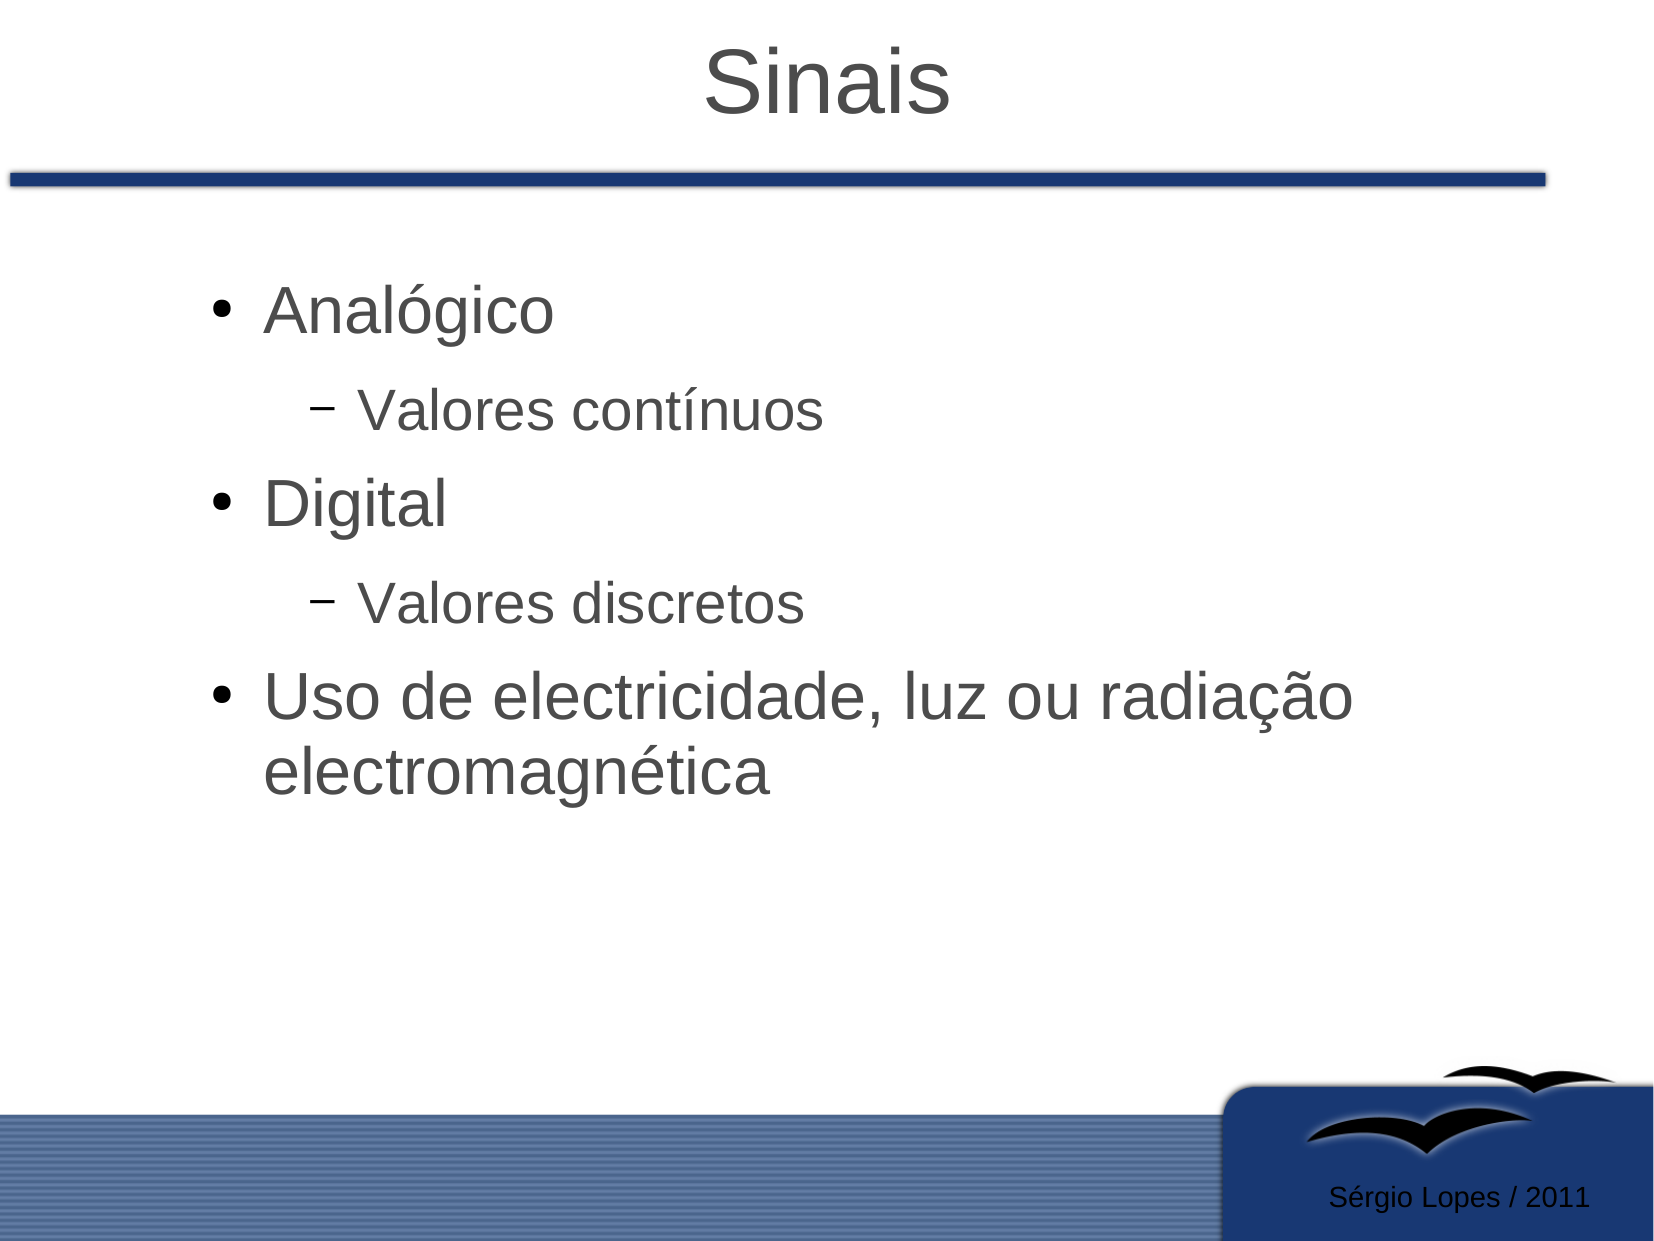

# Sinais
Analógico
Valores contínuos
Digital
Valores discretos
Uso de electricidade, luz ou radiação electromagnética
Sérgio Lopes / 2011